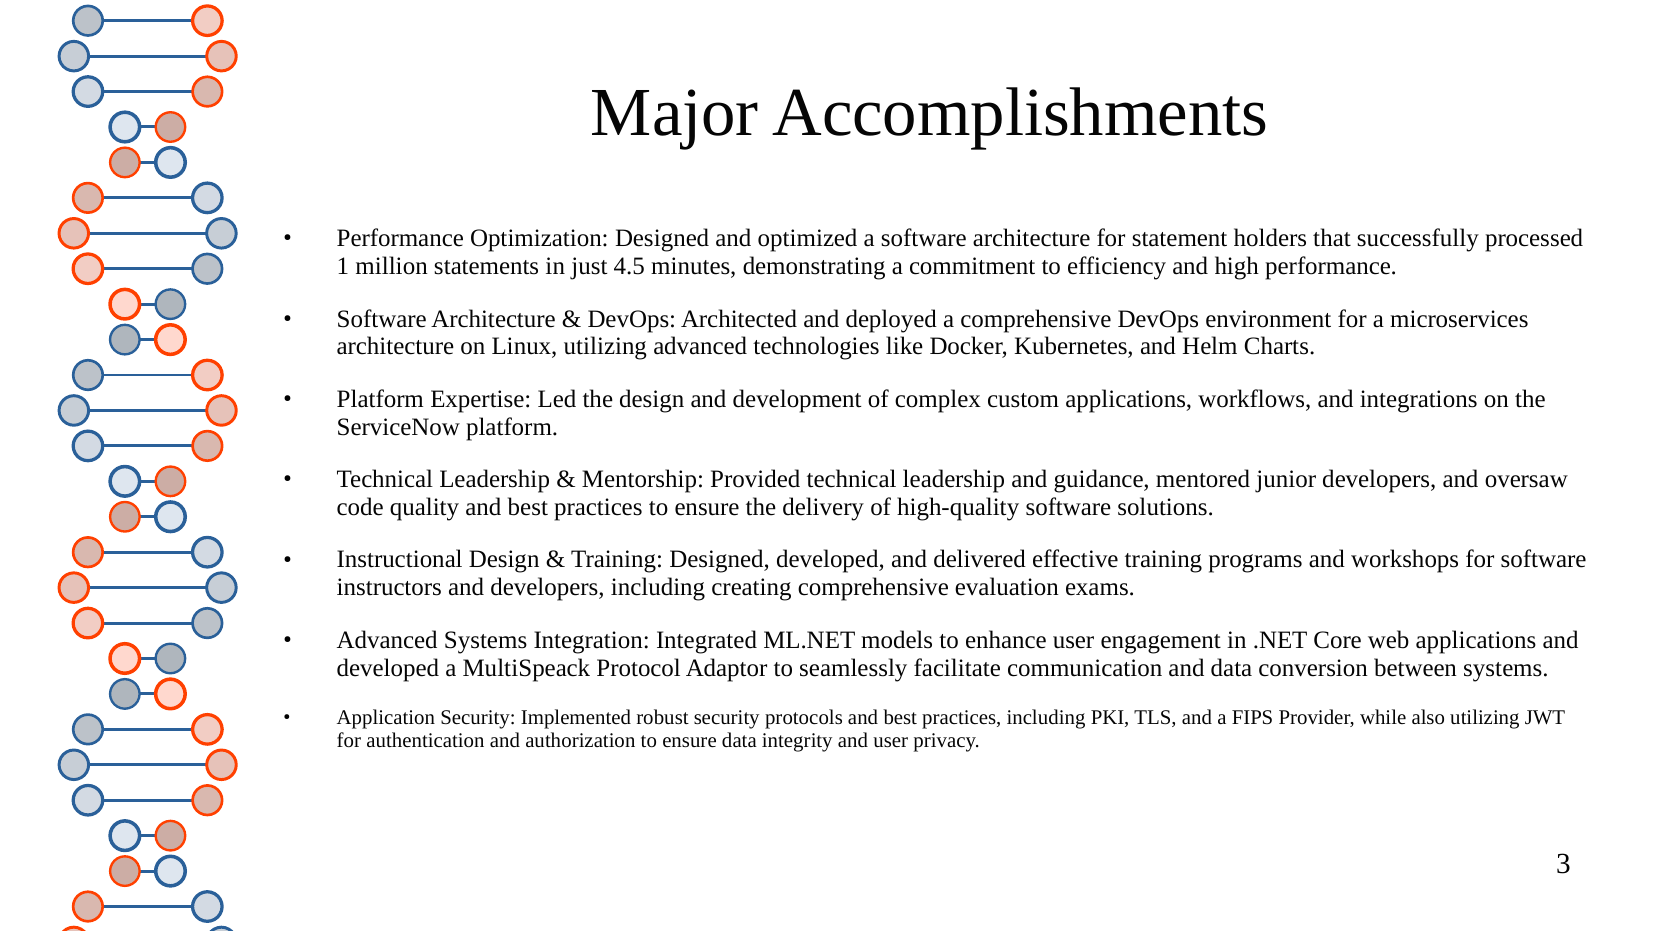

# Major Accomplishments
Performance Optimization: Designed and optimized a software architecture for statement holders that successfully processed 1 million statements in just 4.5 minutes, demonstrating a commitment to efficiency and high performance.
Software Architecture & DevOps: Architected and deployed a comprehensive DevOps environment for a microservices architecture on Linux, utilizing advanced technologies like Docker, Kubernetes, and Helm Charts.
Platform Expertise: Led the design and development of complex custom applications, workflows, and integrations on the ServiceNow platform.
Technical Leadership & Mentorship: Provided technical leadership and guidance, mentored junior developers, and oversaw code quality and best practices to ensure the delivery of high-quality software solutions.
Instructional Design & Training: Designed, developed, and delivered effective training programs and workshops for software instructors and developers, including creating comprehensive evaluation exams.
Advanced Systems Integration: Integrated ML.NET models to enhance user engagement in .NET Core web applications and developed a MultiSpeack Protocol Adaptor to seamlessly facilitate communication and data conversion between systems.
Application Security: Implemented robust security protocols and best practices, including PKI, TLS, and a FIPS Provider, while also utilizing JWT for authentication and authorization to ensure data integrity and user privacy.
3